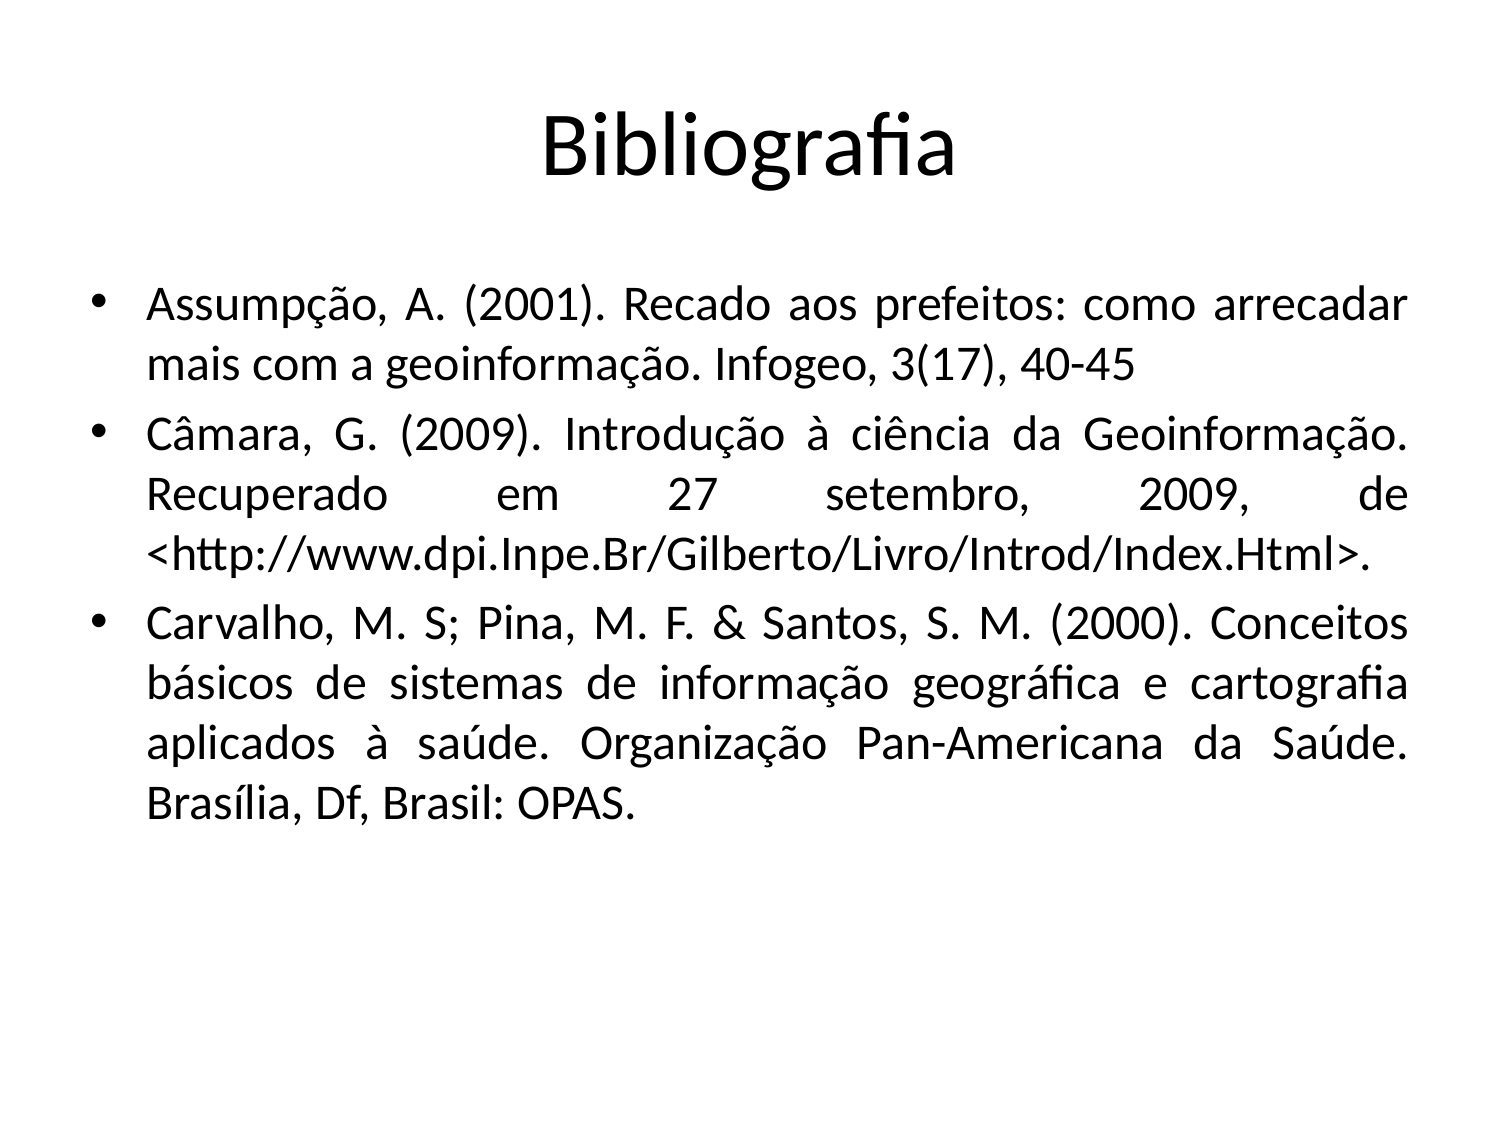

# Bibliografia
Assumpção, A. (2001). Recado aos prefeitos: como arrecadar mais com a geoinformação. Infogeo, 3(17), 40-45
Câmara, G. (2009). Introdução à ciência da Geoinformação. Recuperado em 27 setembro, 2009, de <http://www.dpi.Inpe.Br/Gilberto/Livro/Introd/Index.Html>.
Carvalho, M. S; Pina, M. F. & Santos, S. M. (2000). Conceitos básicos de sistemas de informação geográfica e cartografia aplicados à saúde. Organização Pan-Americana da Saúde. Brasília, Df, Brasil: OPAS.